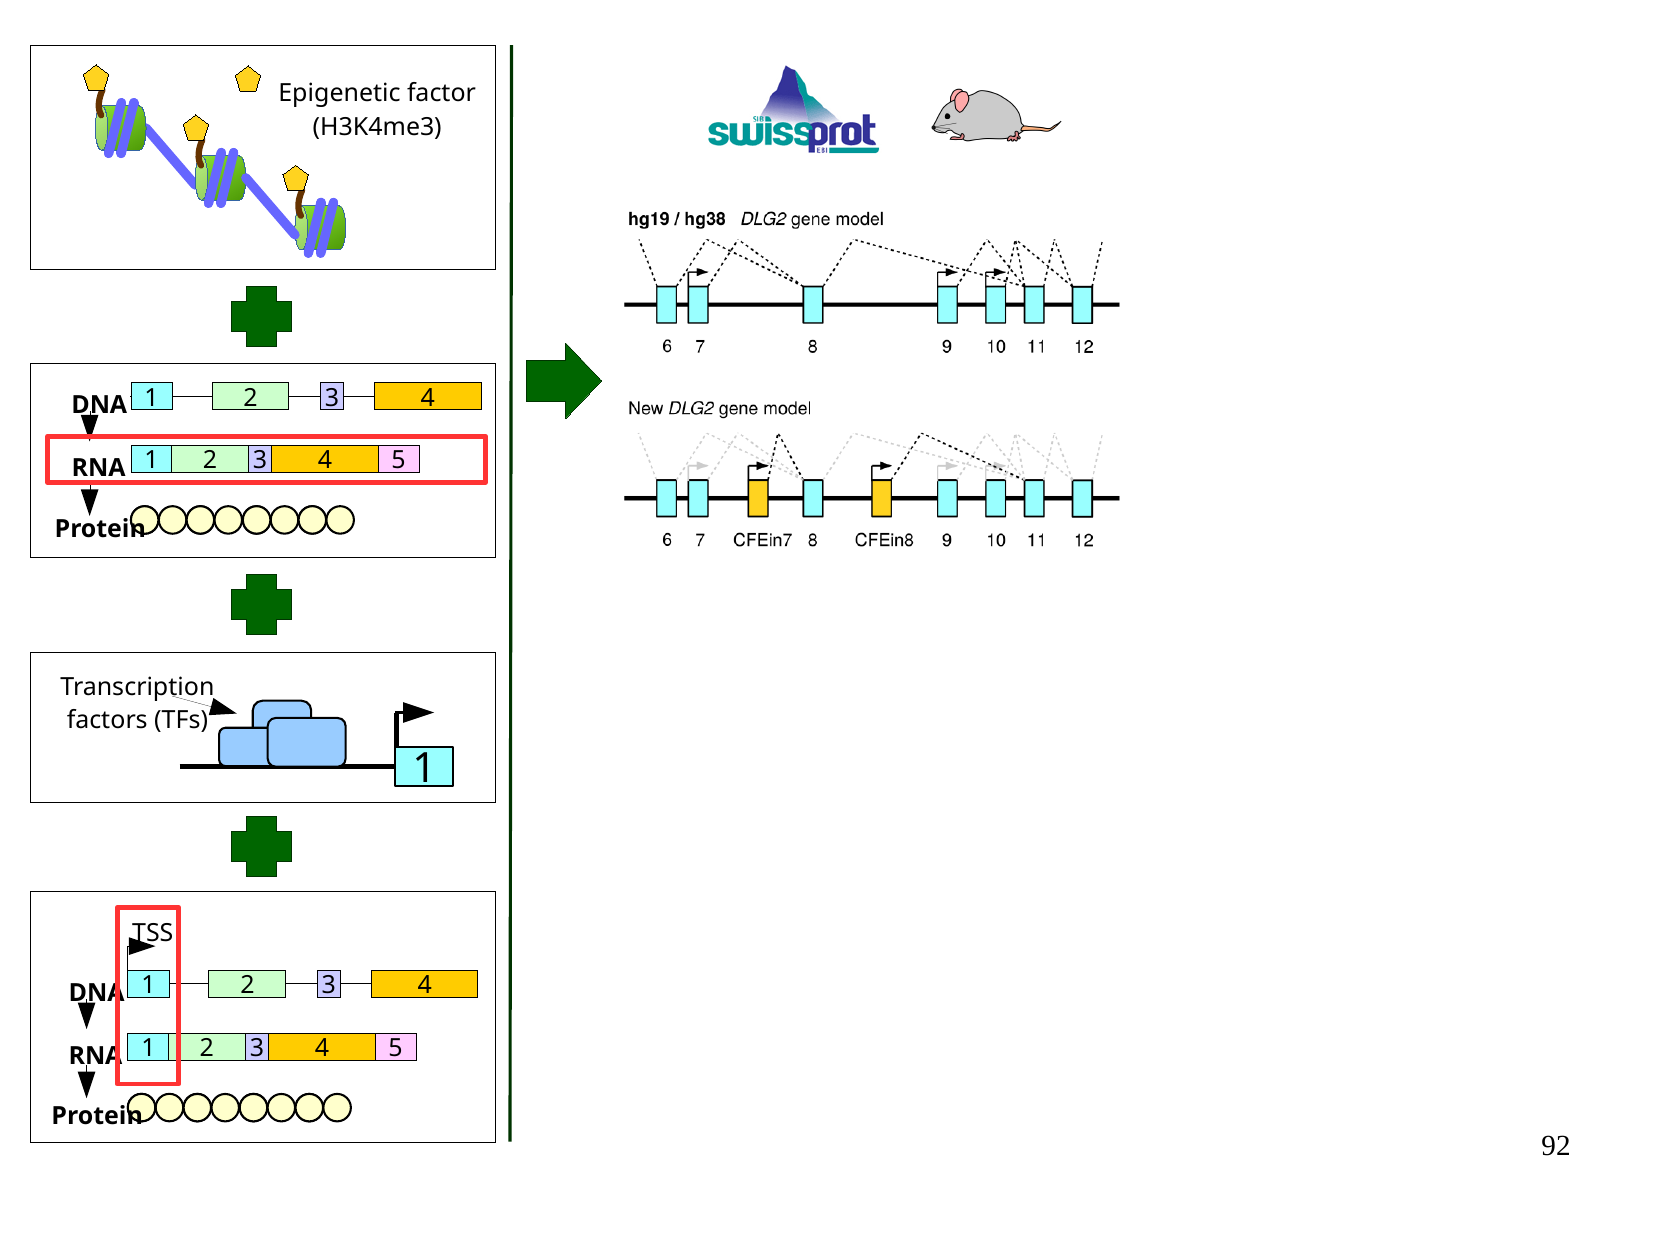

Epigenetic factor
(H3K4me3)
DNA
1
2
3
4
RNA
1
2
3
4
5
Protein
Transcription
factors (TFs)
1
TSS
DNA
1
2
3
4
RNA
1
2
3
4
5
Protein
92